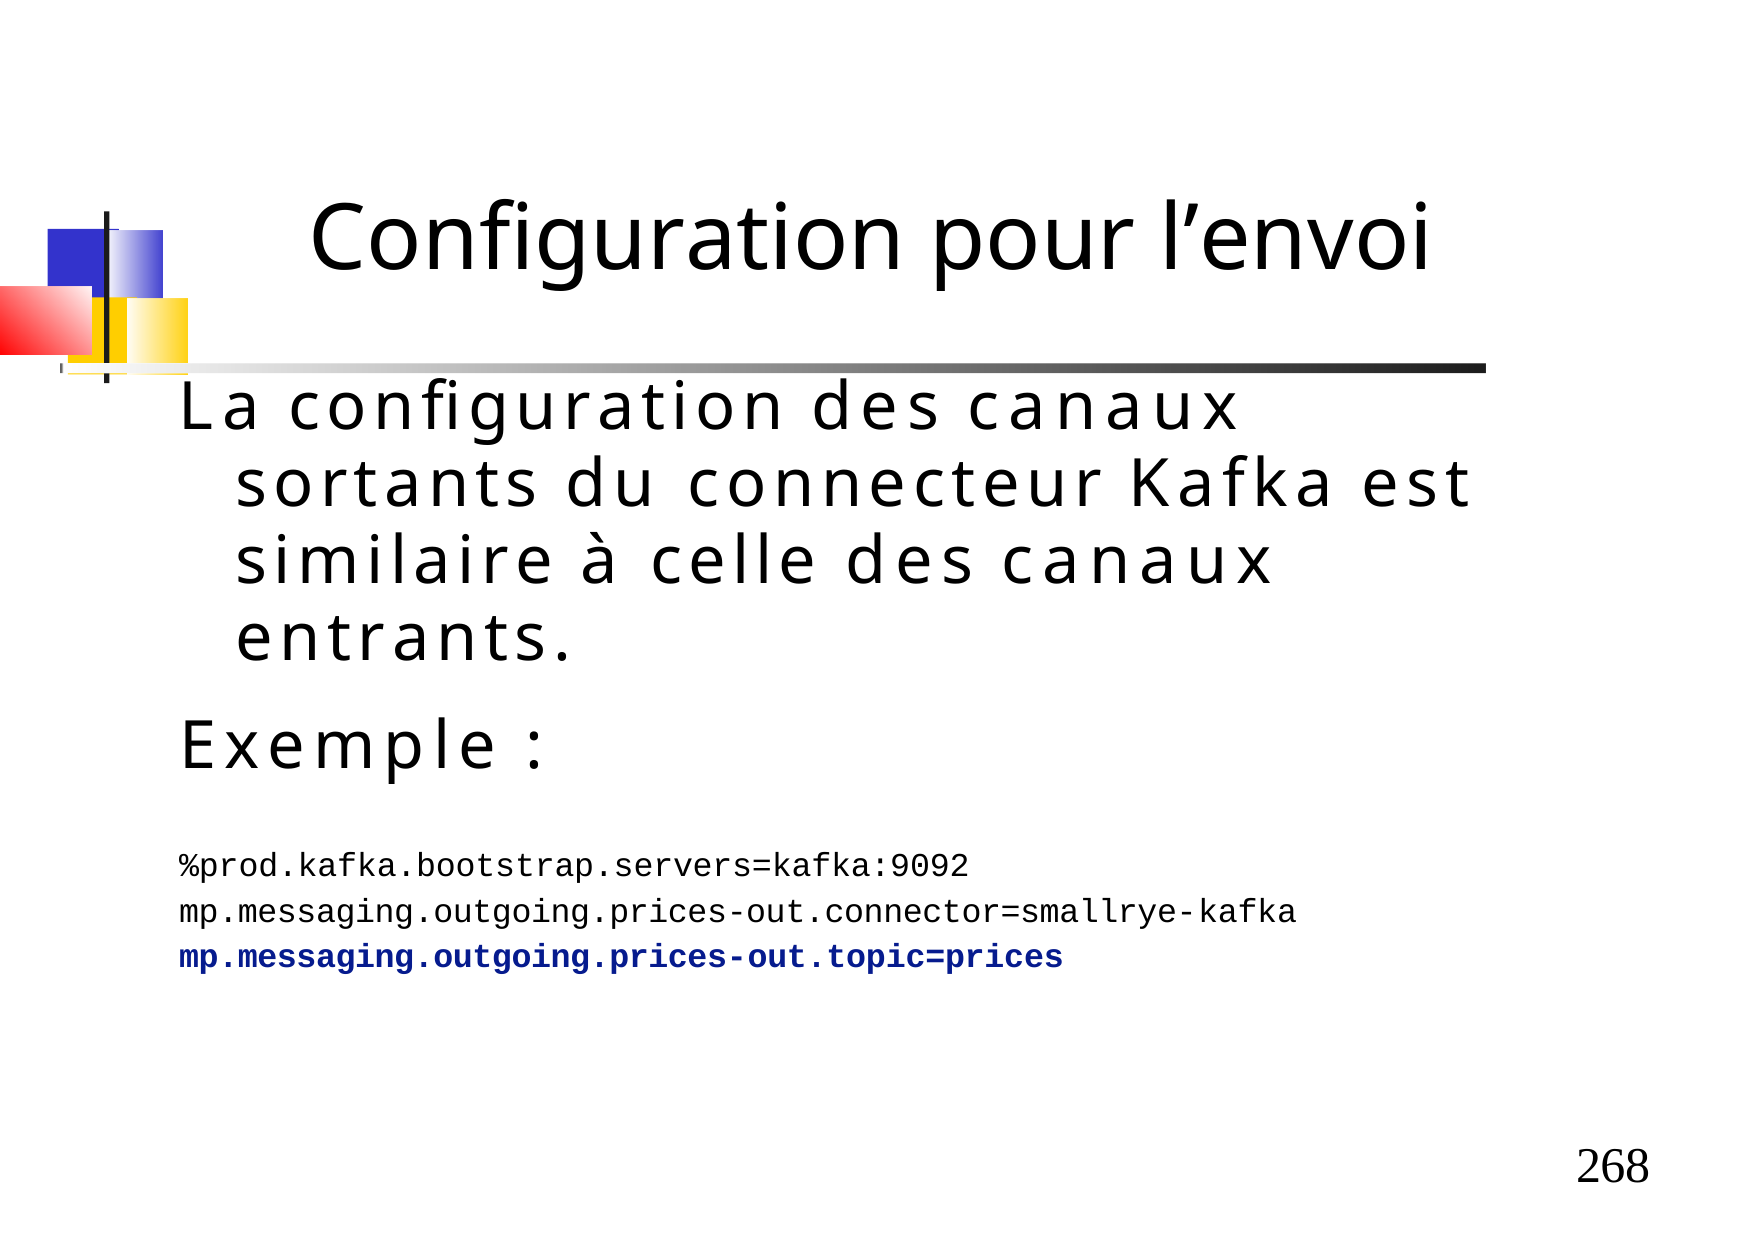

# Configuration pour l’envoi
La configuration des canaux sortants du connecteur Kafka est similaire à celle des canaux entrants.
Exemple :
%prod.kafka.bootstrap.servers=kafka:9092 mp.messaging.outgoing.prices-out.connector=smallrye-kafka mp.messaging.outgoing.prices-out.topic=prices
268